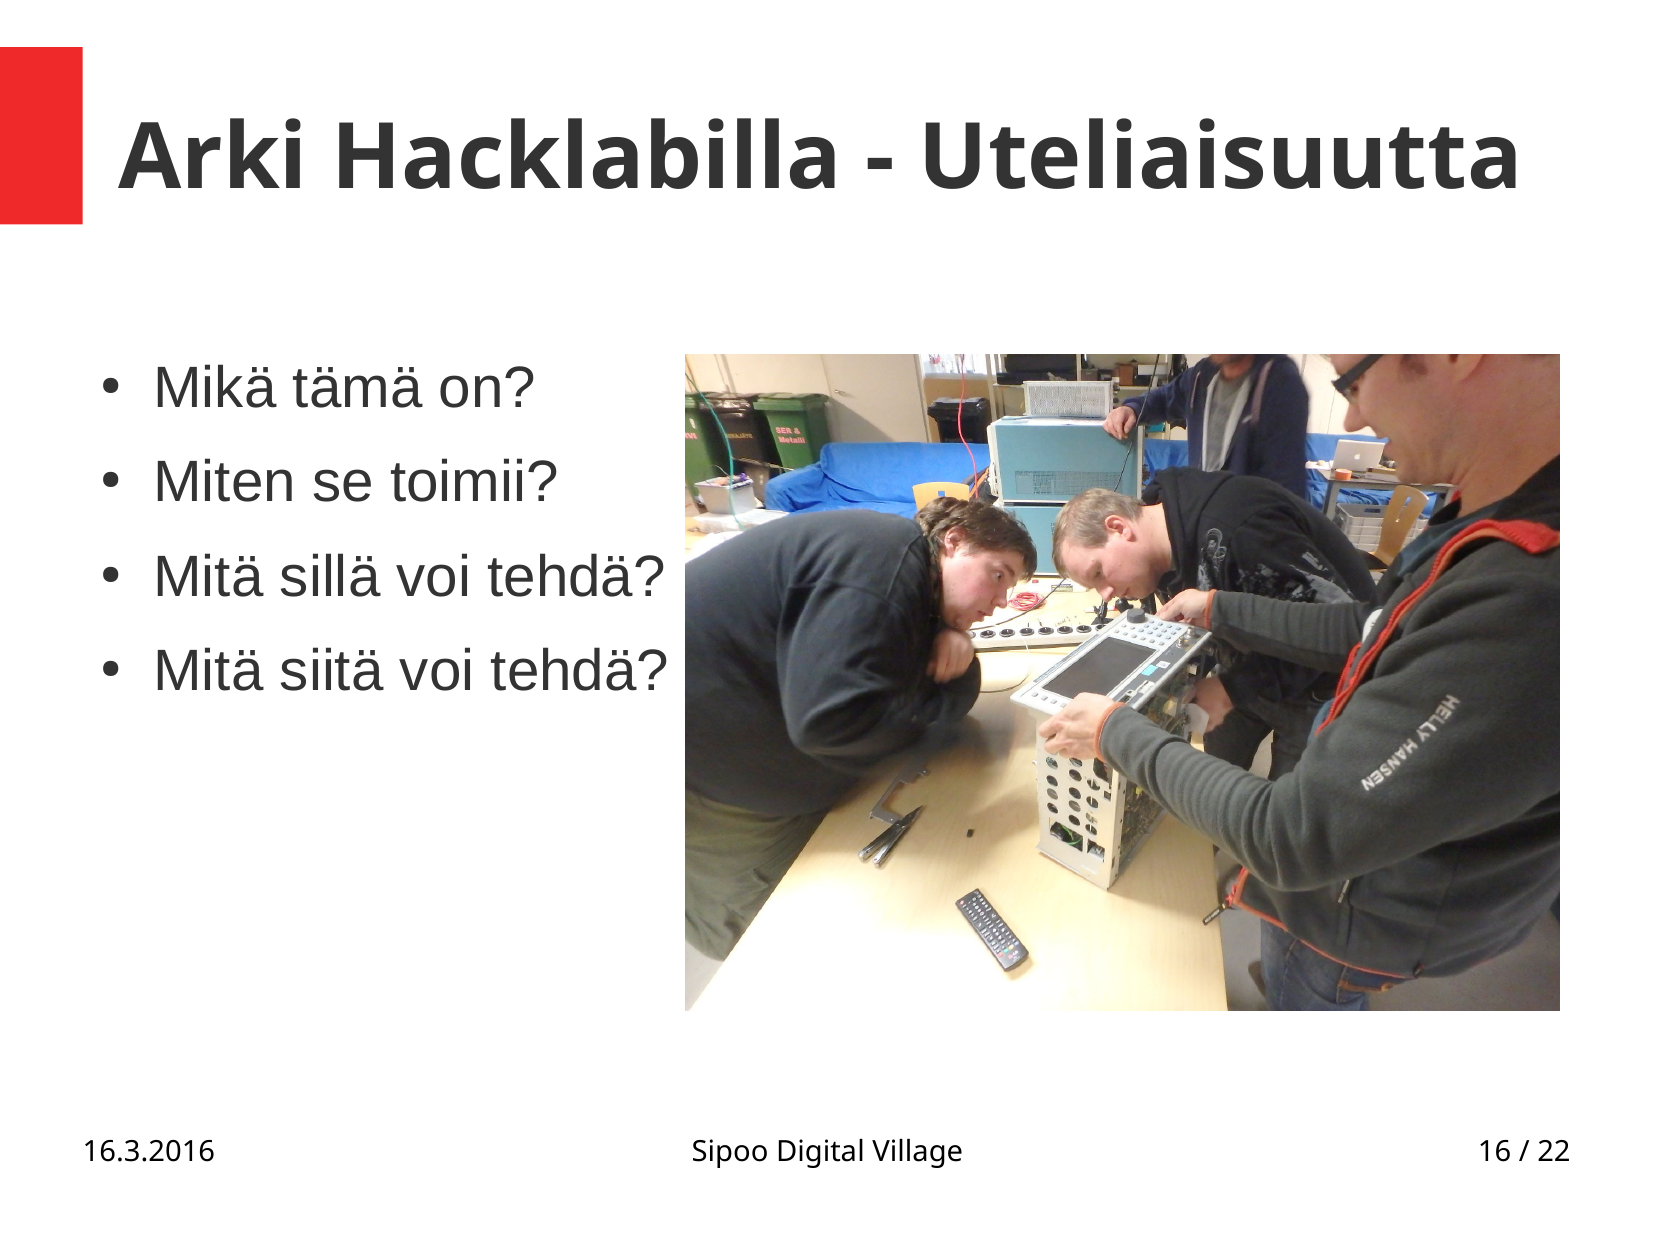

# Arki Hacklabilla - Uteliaisuutta
Mikä tämä on?
Miten se toimii?
Mitä sillä voi tehdä?
Mitä siitä voi tehdä?
16